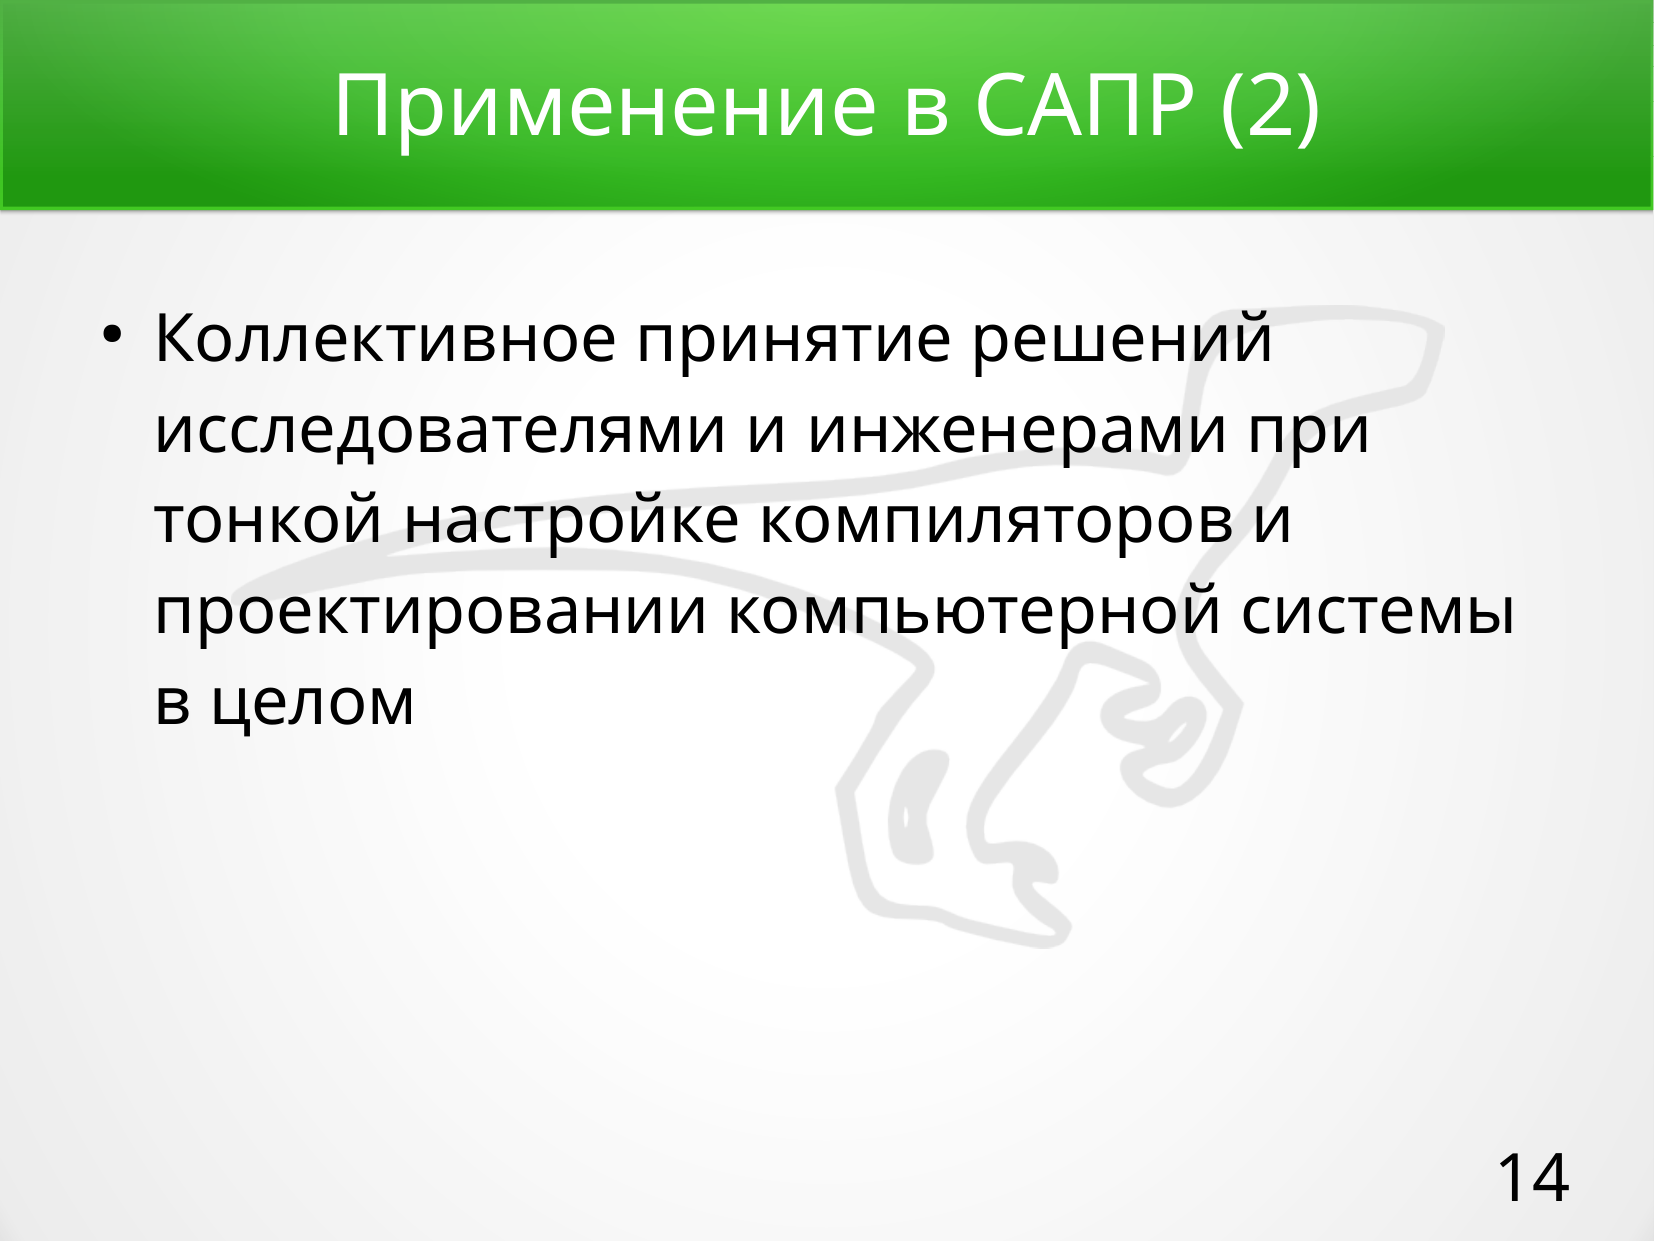

# Применение в САПР (2)
Коллективное принятие решений исследователями и инженерами при тонкой настройке компиляторов и проектировании компьютерной системы в целом
14